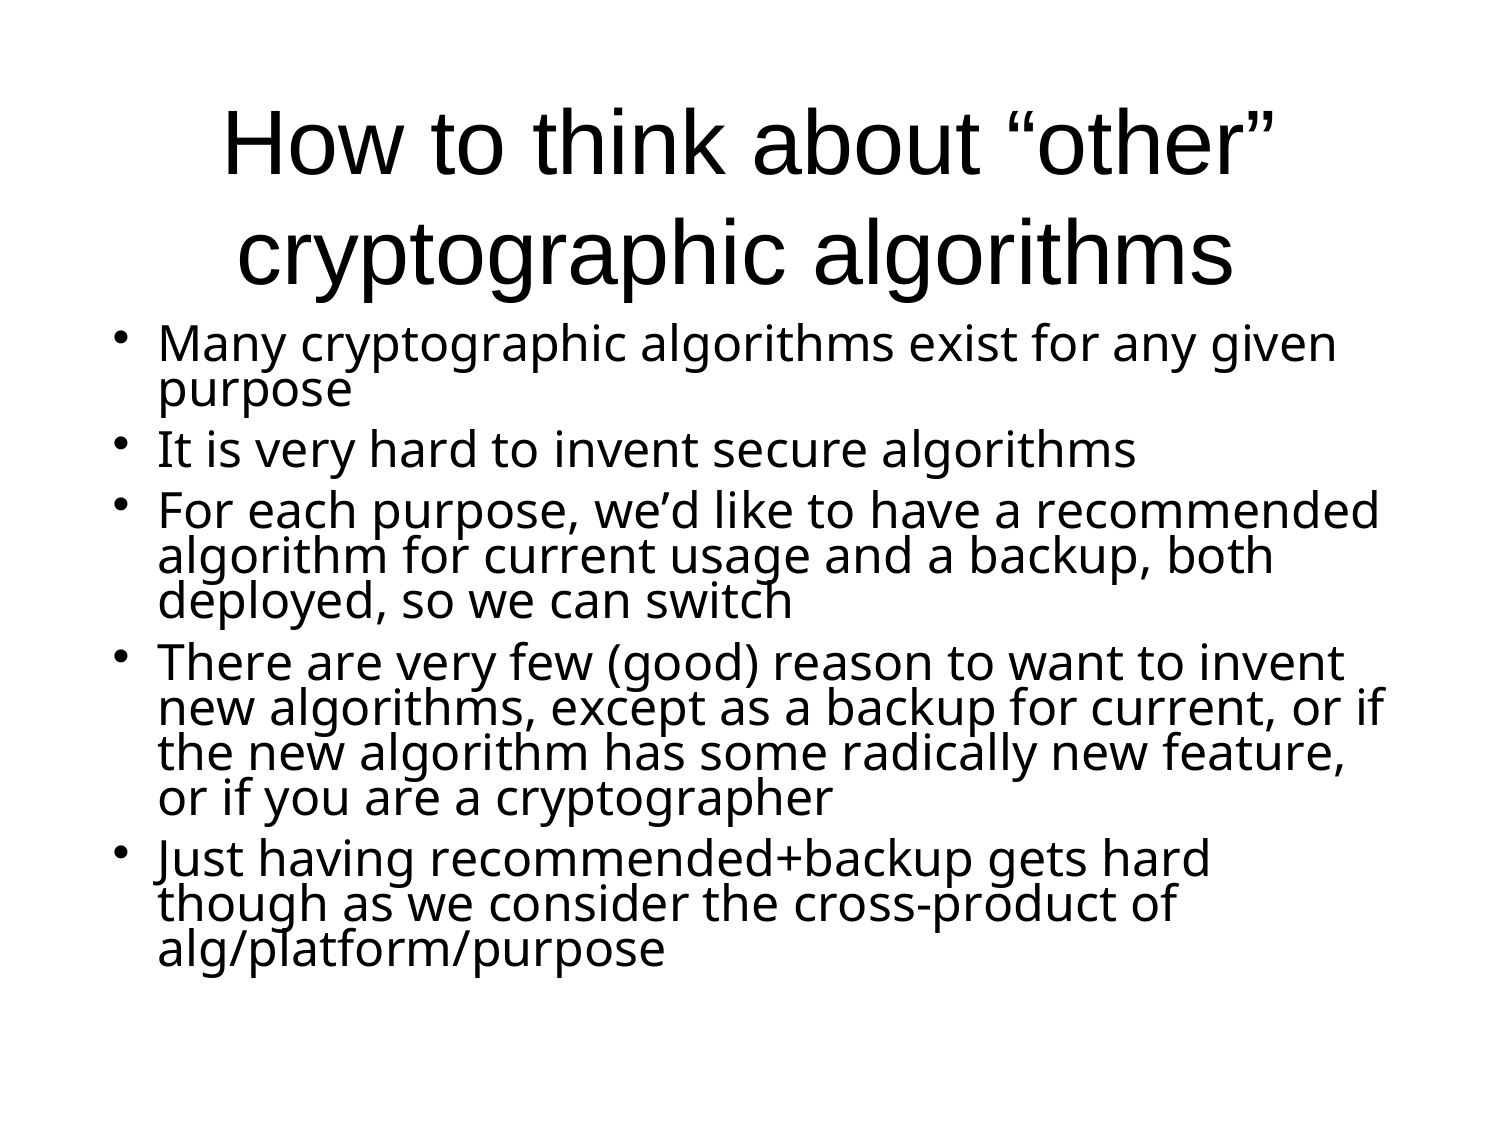

# How to think about “other” cryptographic algorithms
Many cryptographic algorithms exist for any given purpose
It is very hard to invent secure algorithms
For each purpose, we’d like to have a recommended algorithm for current usage and a backup, both deployed, so we can switch
There are very few (good) reason to want to invent new algorithms, except as a backup for current, or if the new algorithm has some radically new feature, or if you are a cryptographer
Just having recommended+backup gets hard though as we consider the cross-product of alg/platform/purpose